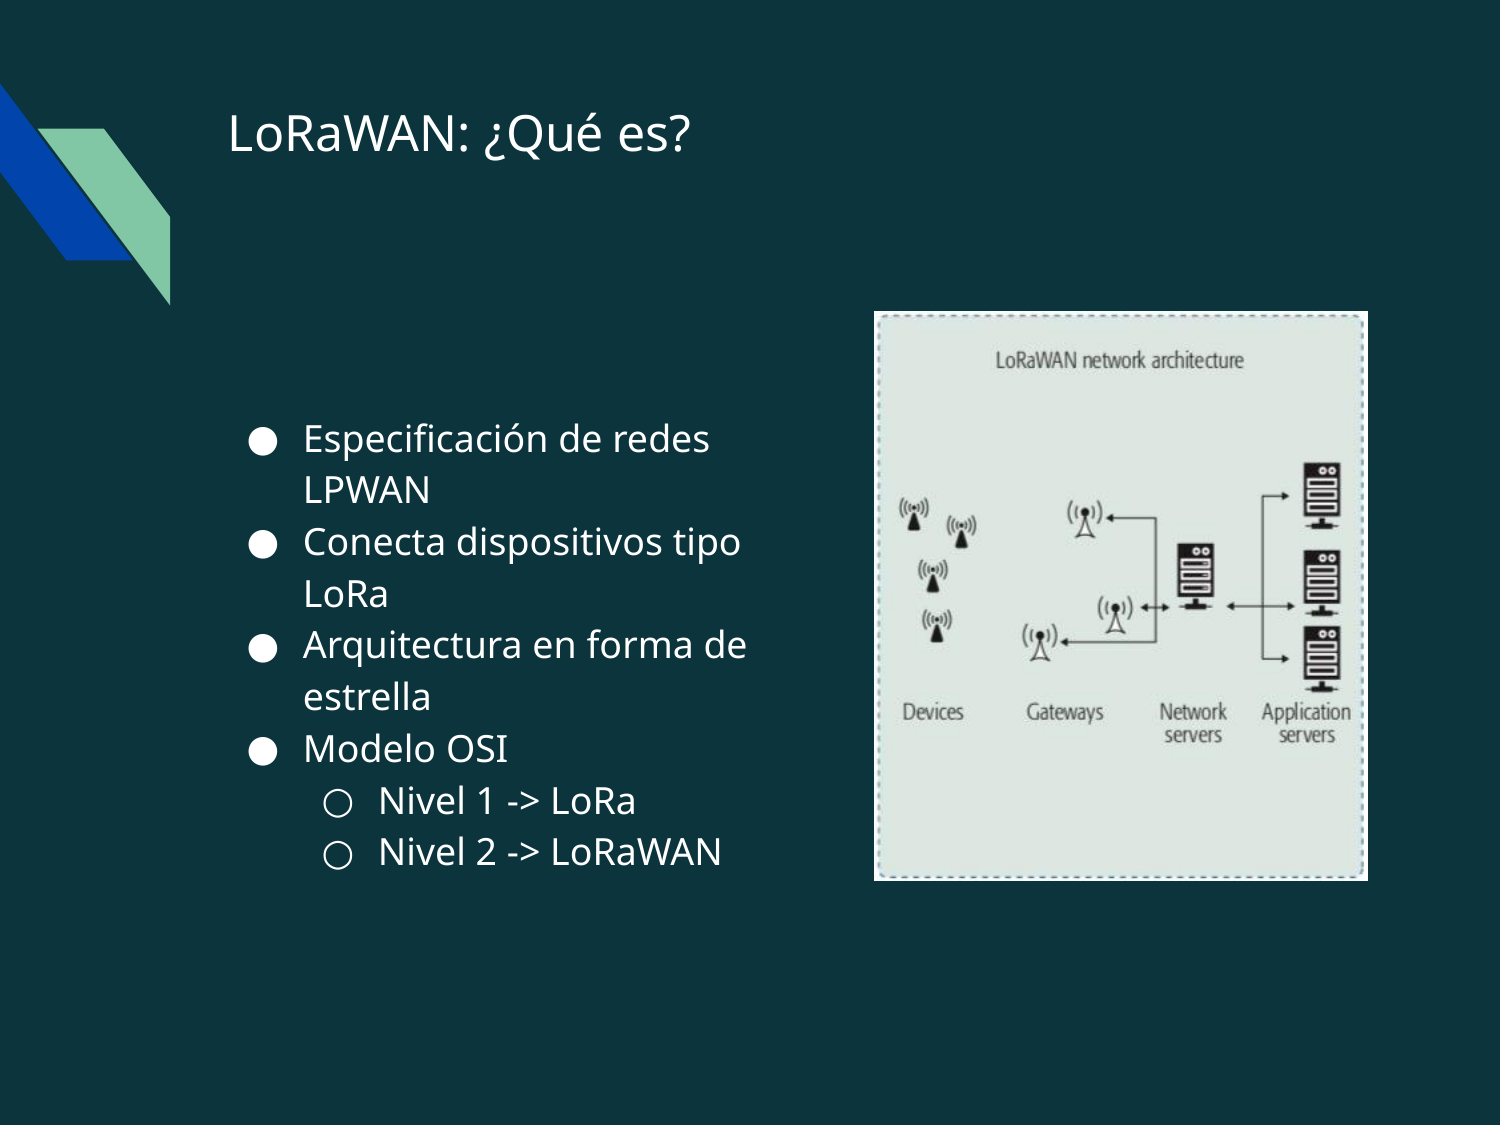

# LoRaWAN: ¿Qué es?
Especificación de redes LPWAN
Conecta dispositivos tipo LoRa
Arquitectura en forma de estrella
Modelo OSI
Nivel 1 -> LoRa
Nivel 2 -> LoRaWAN